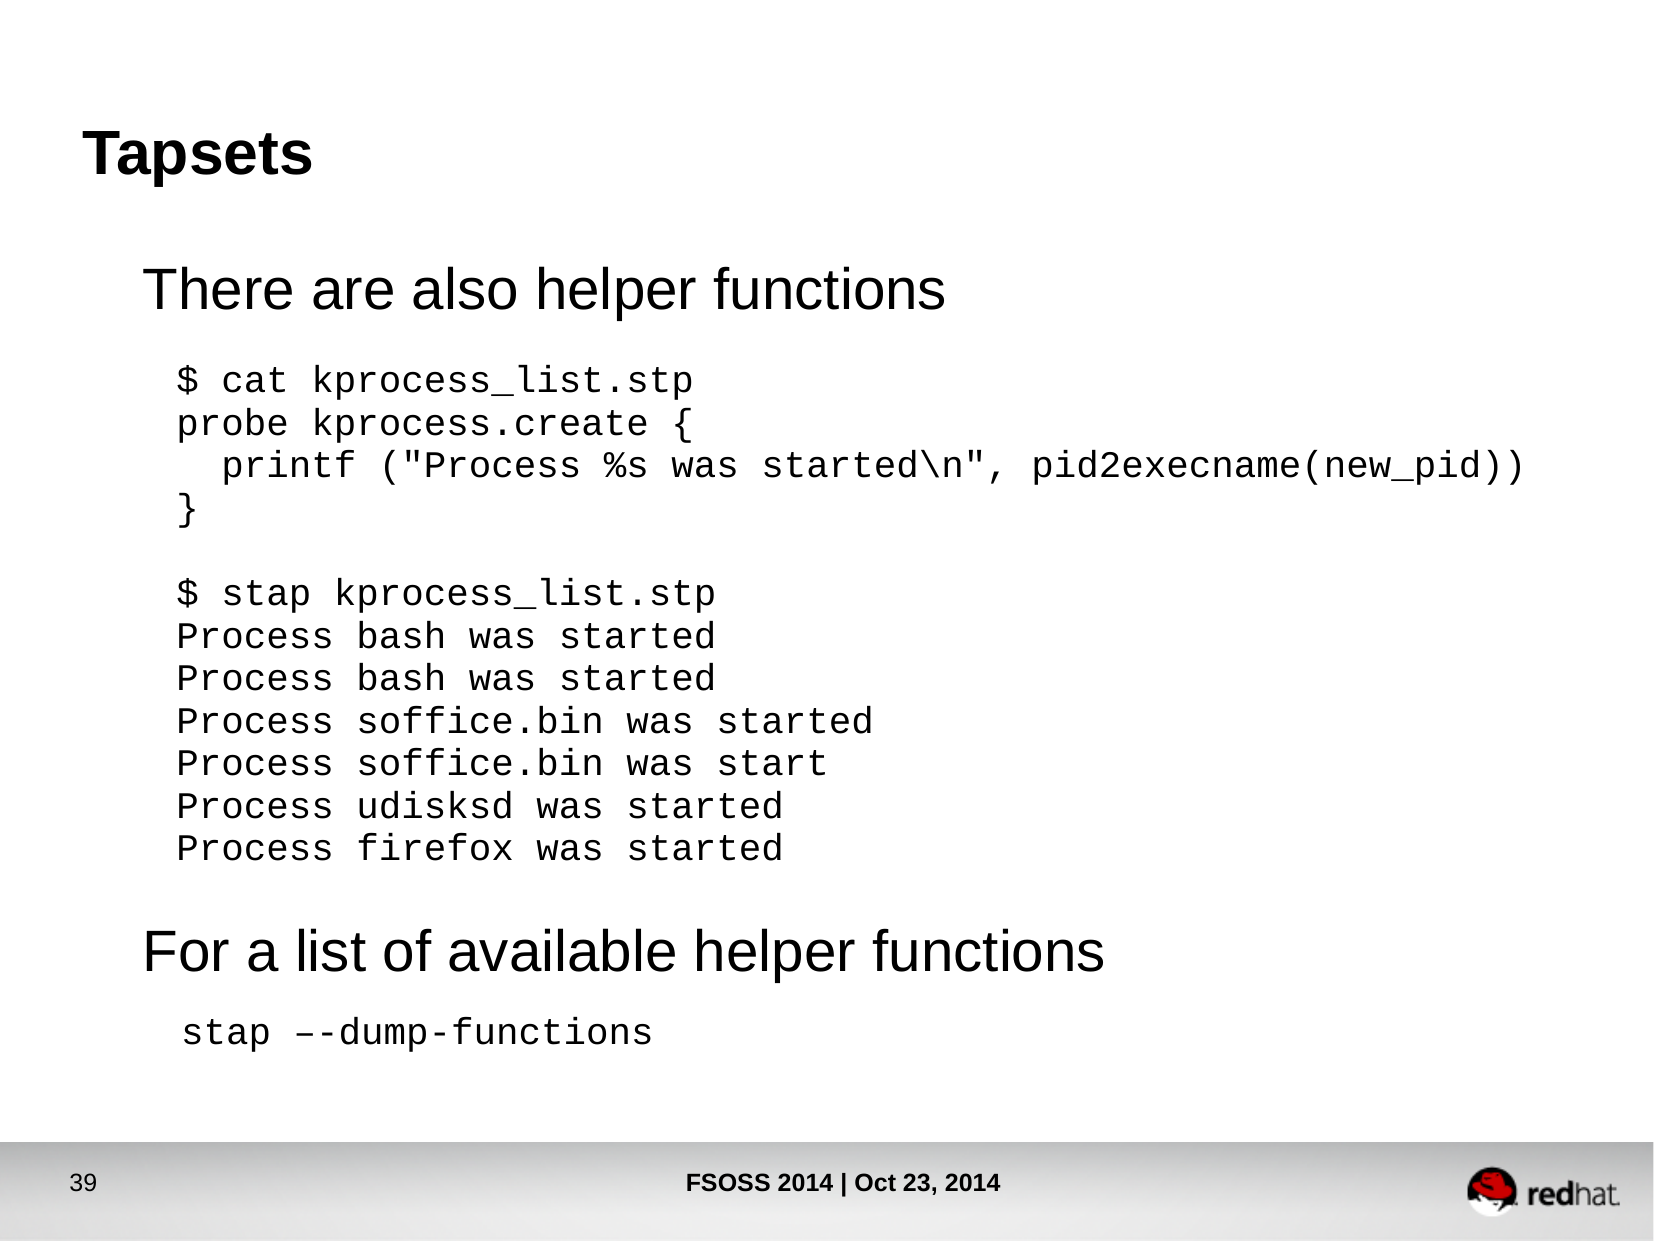

# Tapsets
There are also helper functions
For a list of available helper functions
$ cat kprocess_list.stp
probe kprocess.create {
 printf ("Process %s was started\n", pid2execname(new_pid))
}
$ stap kprocess_list.stp
Process bash was started
Process bash was started
Process soffice.bin was started
Process soffice.bin was start
Process udisksd was started
Process firefox was started
stap –-dump-functions